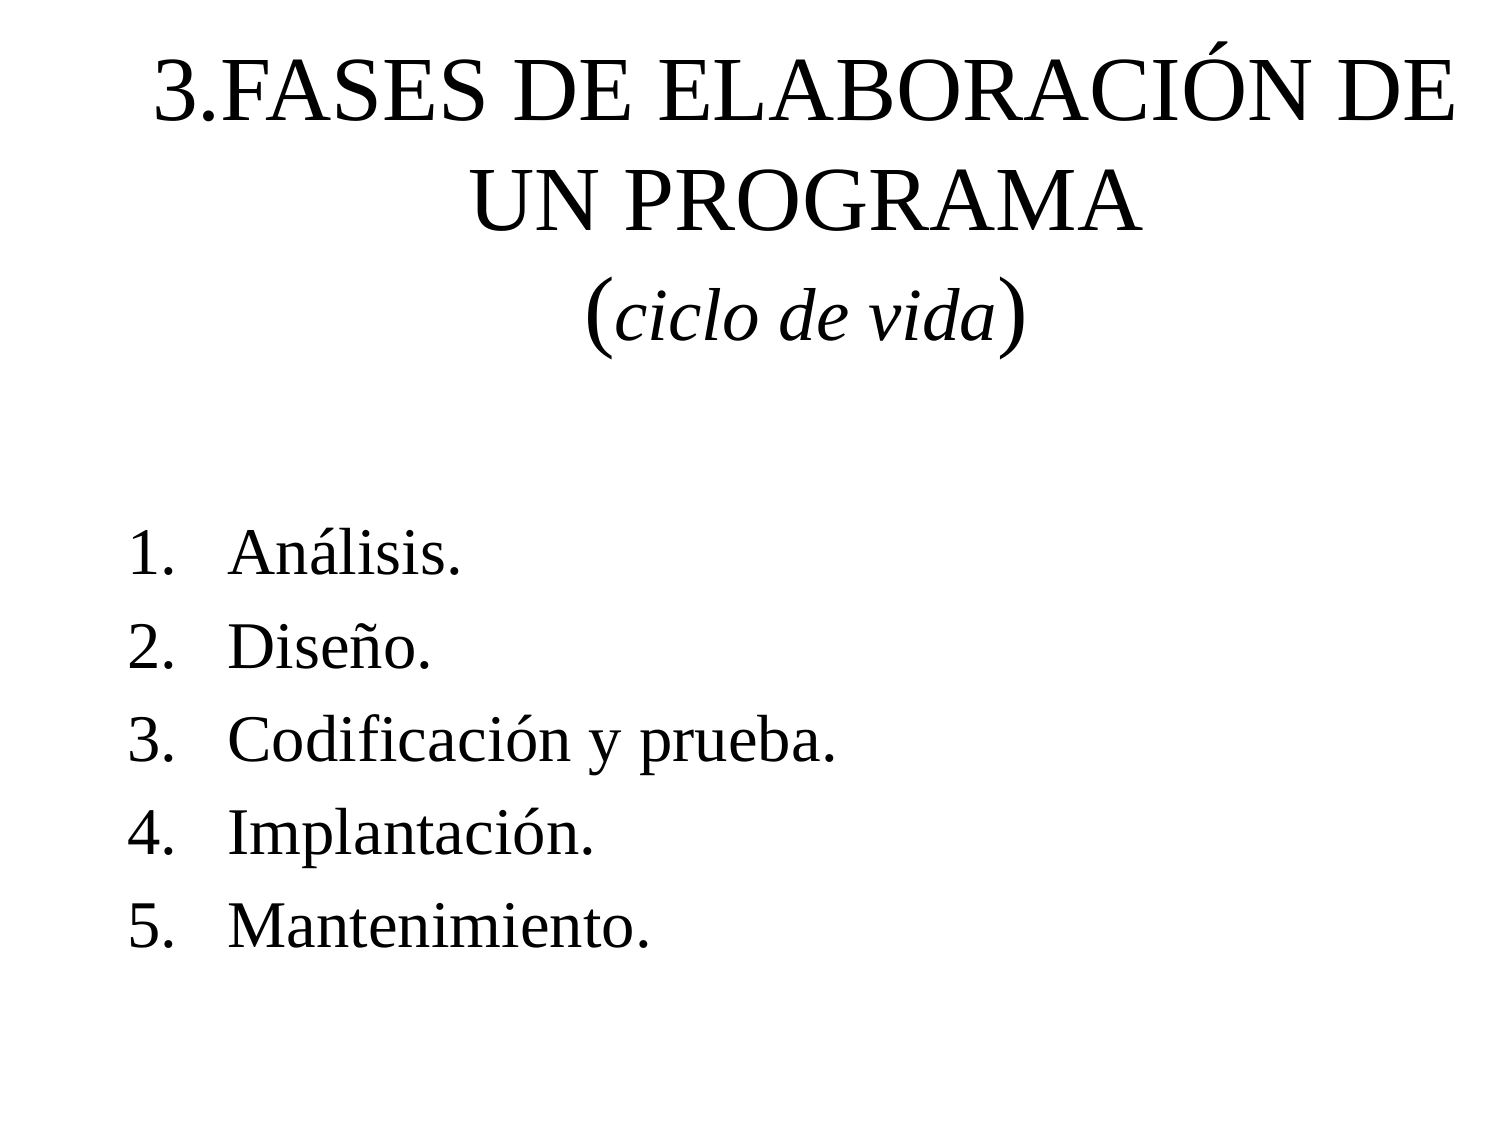

# 3.FASES DE ELABORACIÓN DE UN PROGRAMA (ciclo de vida)
Análisis.
Diseño.
Codificación y prueba.
Implantación.
Mantenimiento.